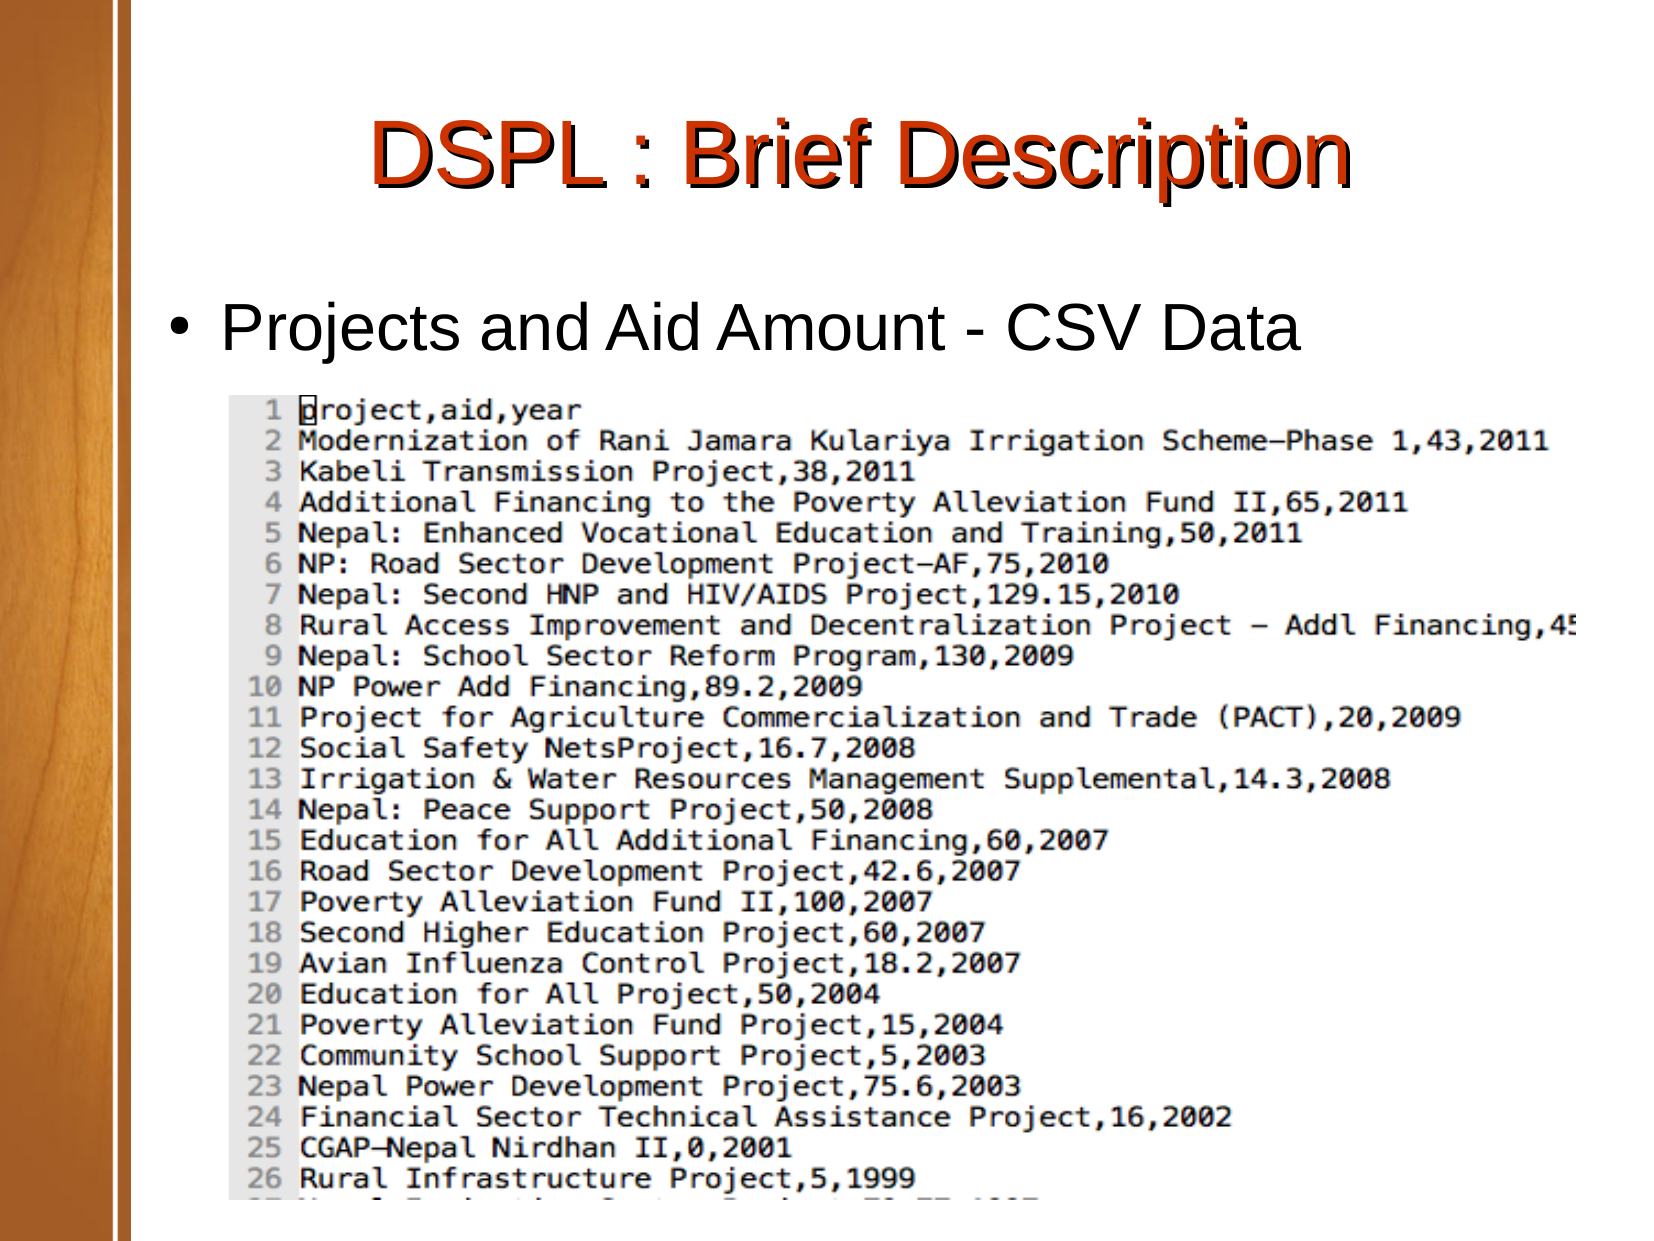

# DSPL : Brief Description
Projects and Aid Amount - CSV Data